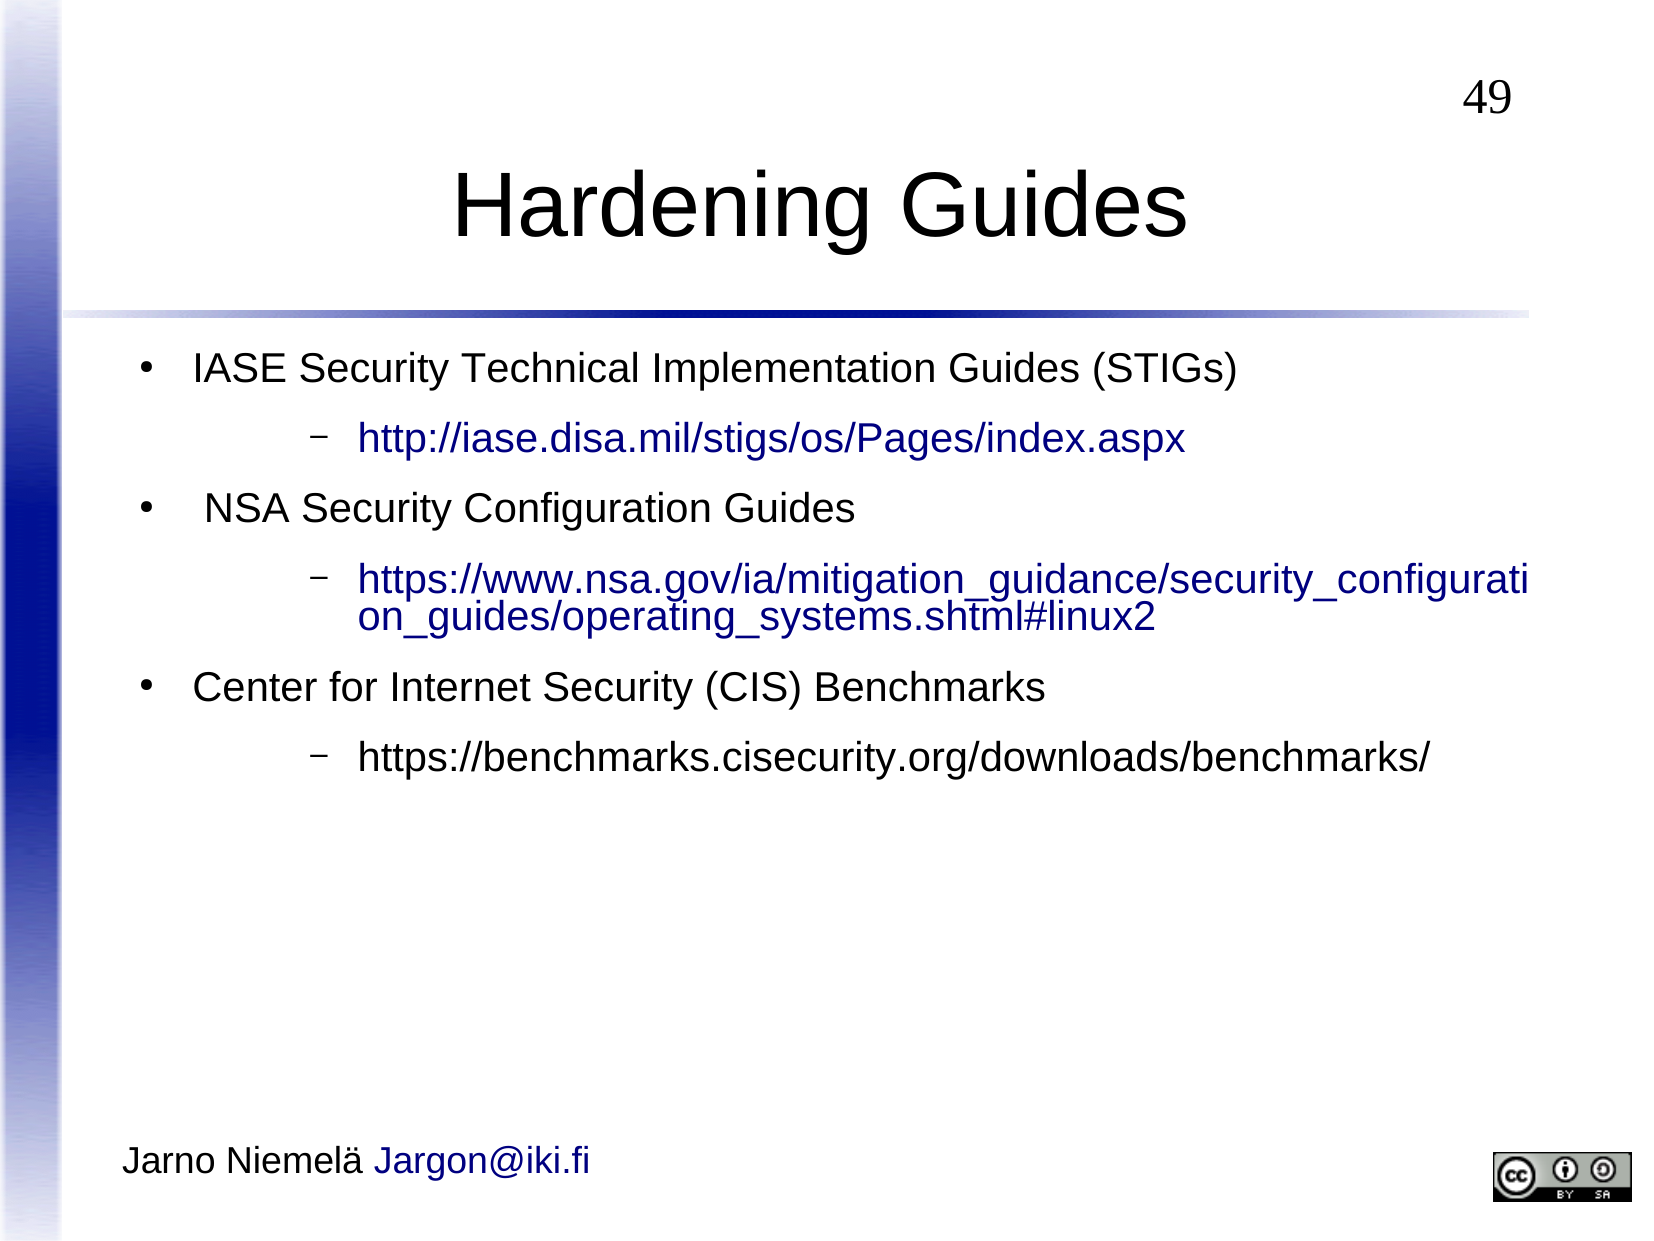

# Hardening Guides
IASE Security Technical Implementation Guides (STIGs)
http://iase.disa.mil/stigs/os/Pages/index.aspx
 NSA Security Configuration Guides
https://www.nsa.gov/ia/mitigation_guidance/security_configuration_guides/operating_systems.shtml#linux2
Center for Internet Security (CIS) Benchmarks
https://benchmarks.cisecurity.org/downloads/benchmarks/